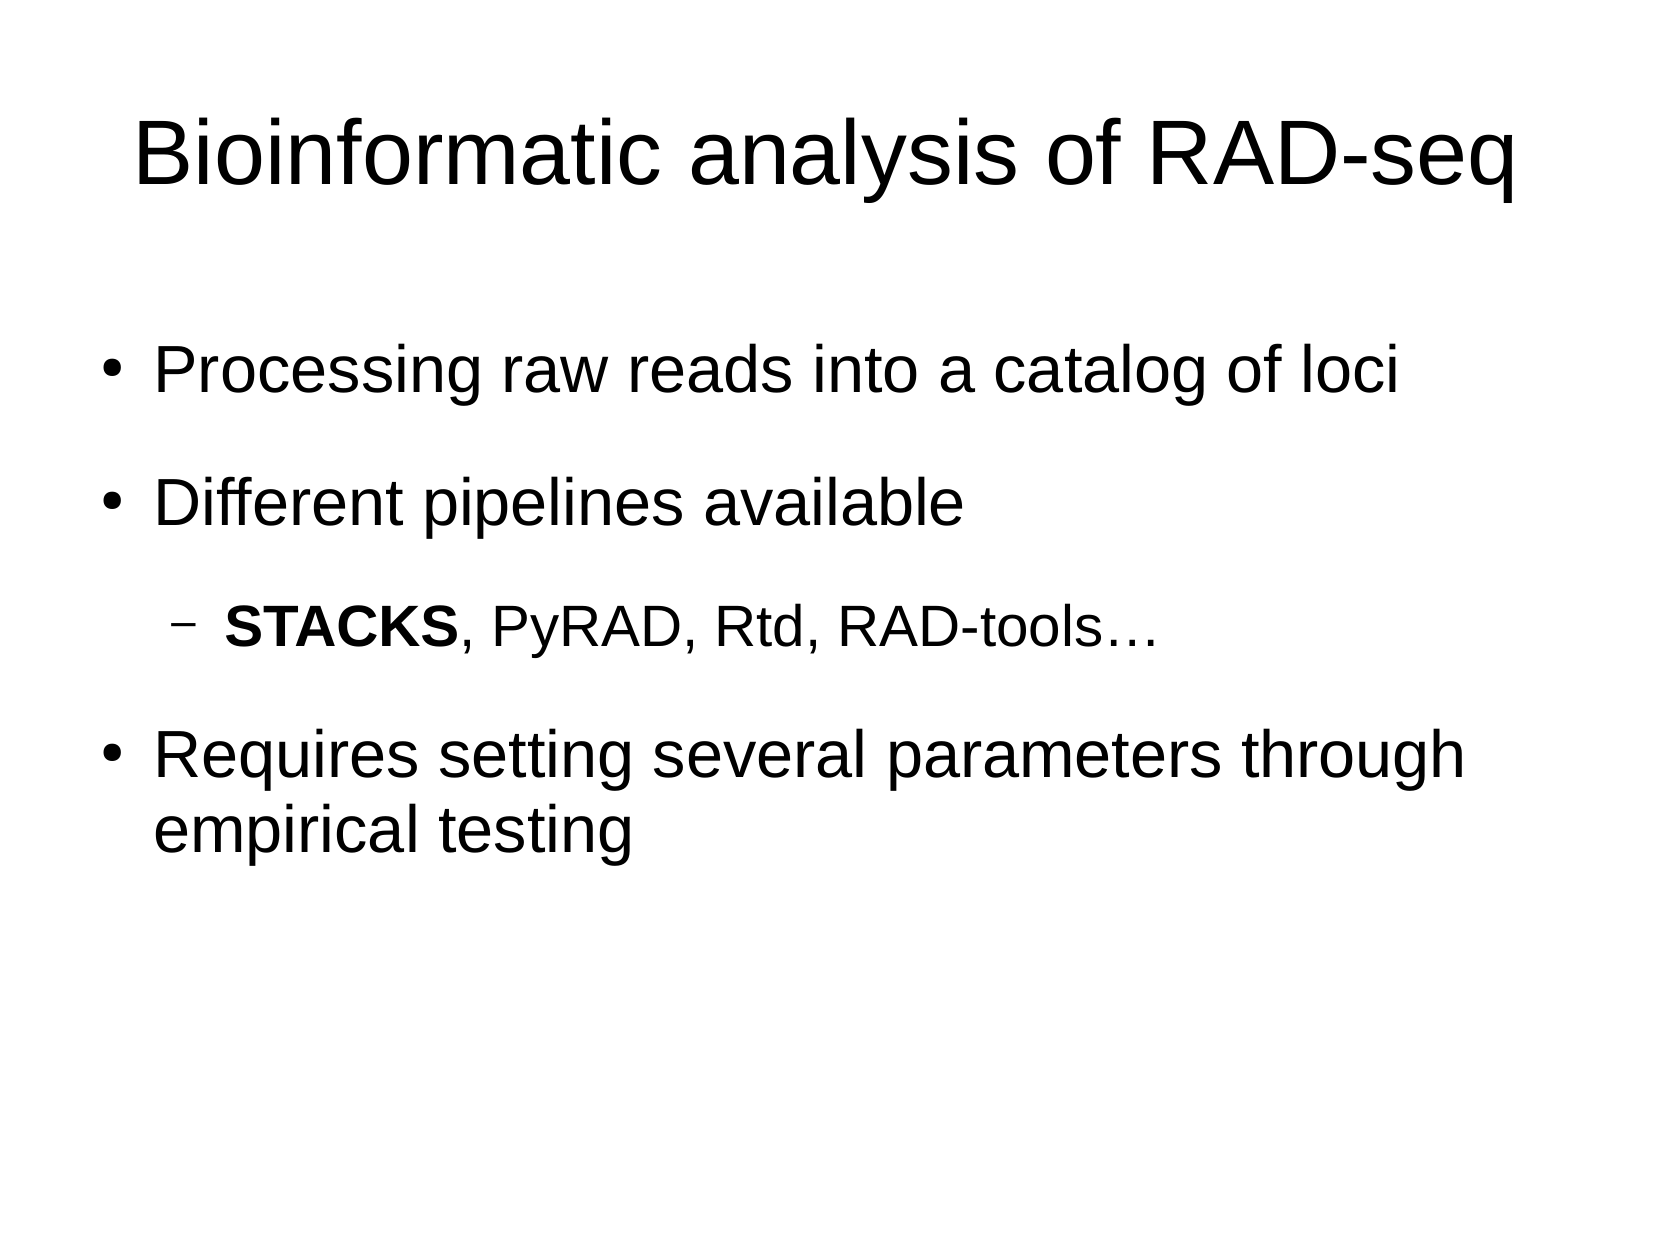

# Bioinformatic analysis of RAD-seq
Processing raw reads into a catalog of loci
Different pipelines available
STACKS, PyRAD, Rtd, RAD-tools…
Requires setting several parameters through empirical testing